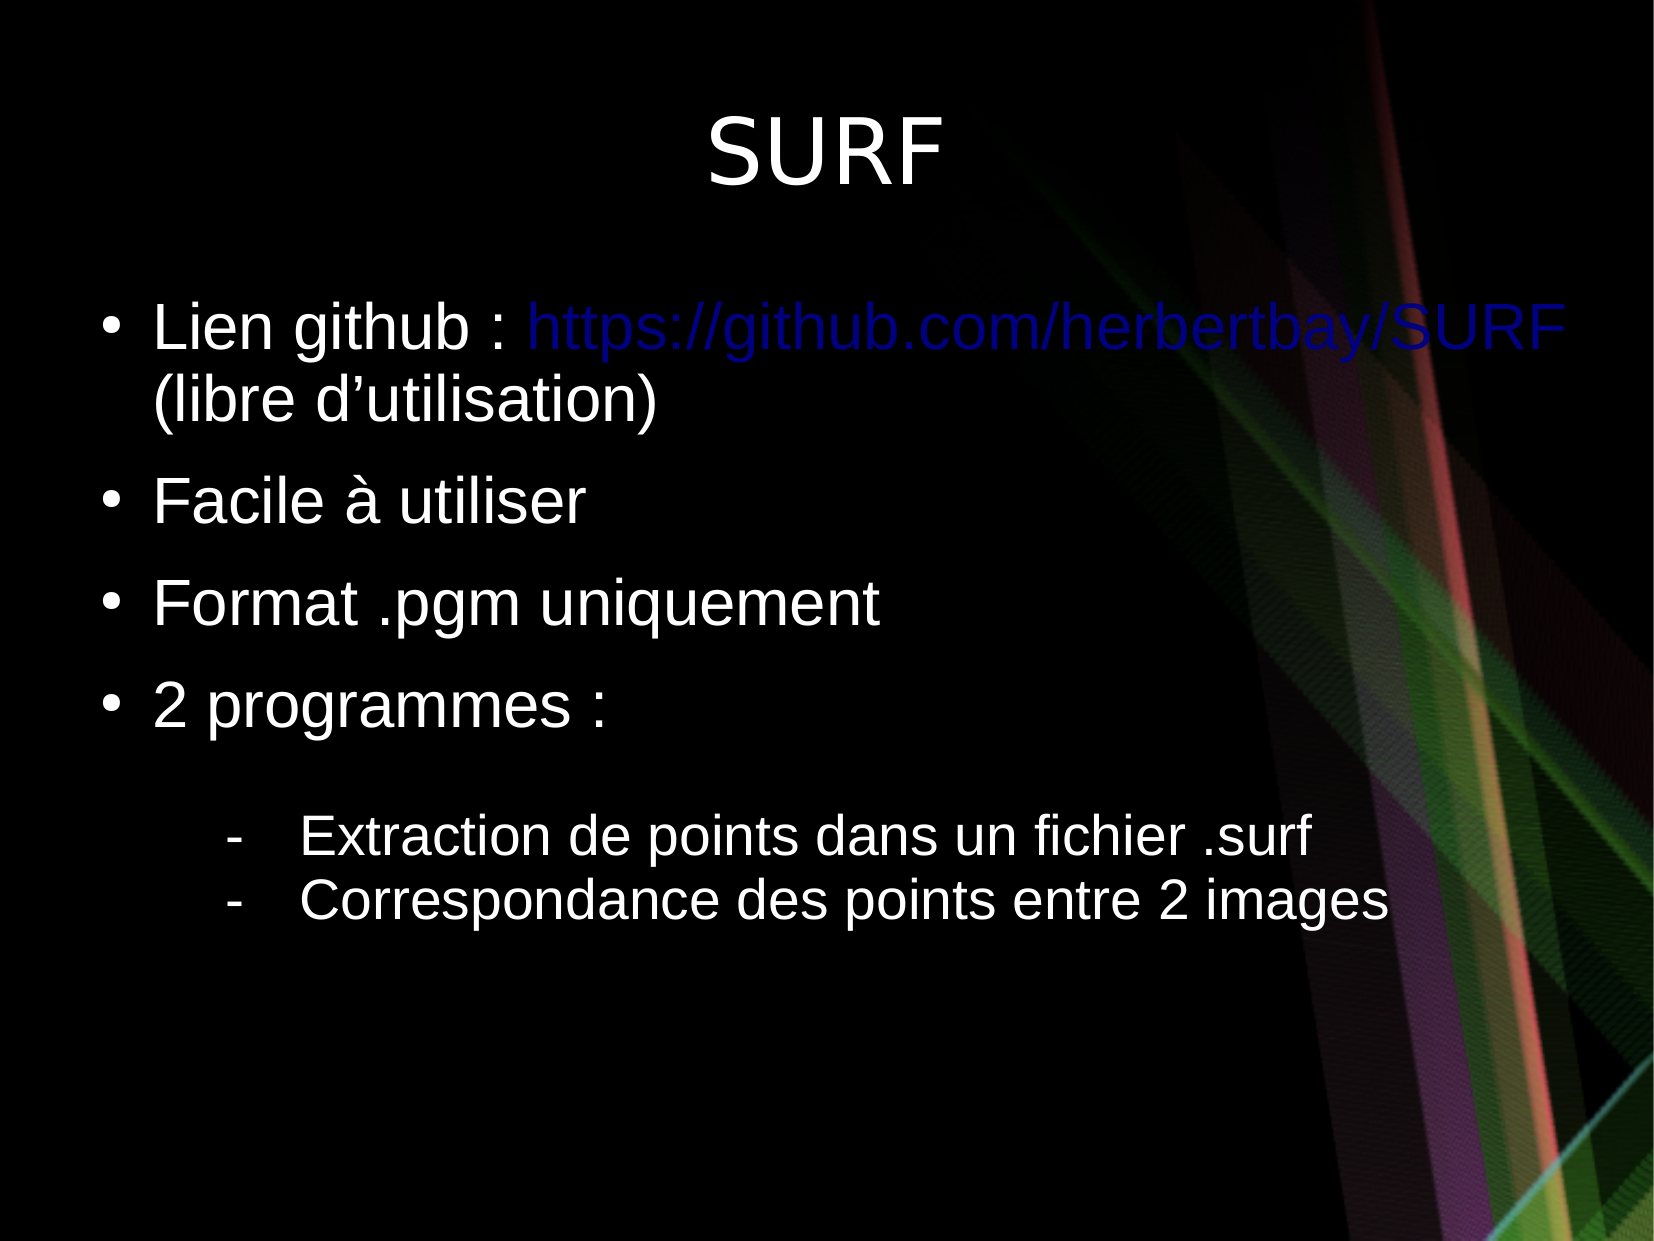

# SURF
Lien github : https://github.com/herbertbay/SURF (libre d’utilisation)
Facile à utiliser
Format .pgm uniquement
2 programmes :
	-	Extraction de points dans un fichier .surf
	-	Correspondance des points entre 2 images